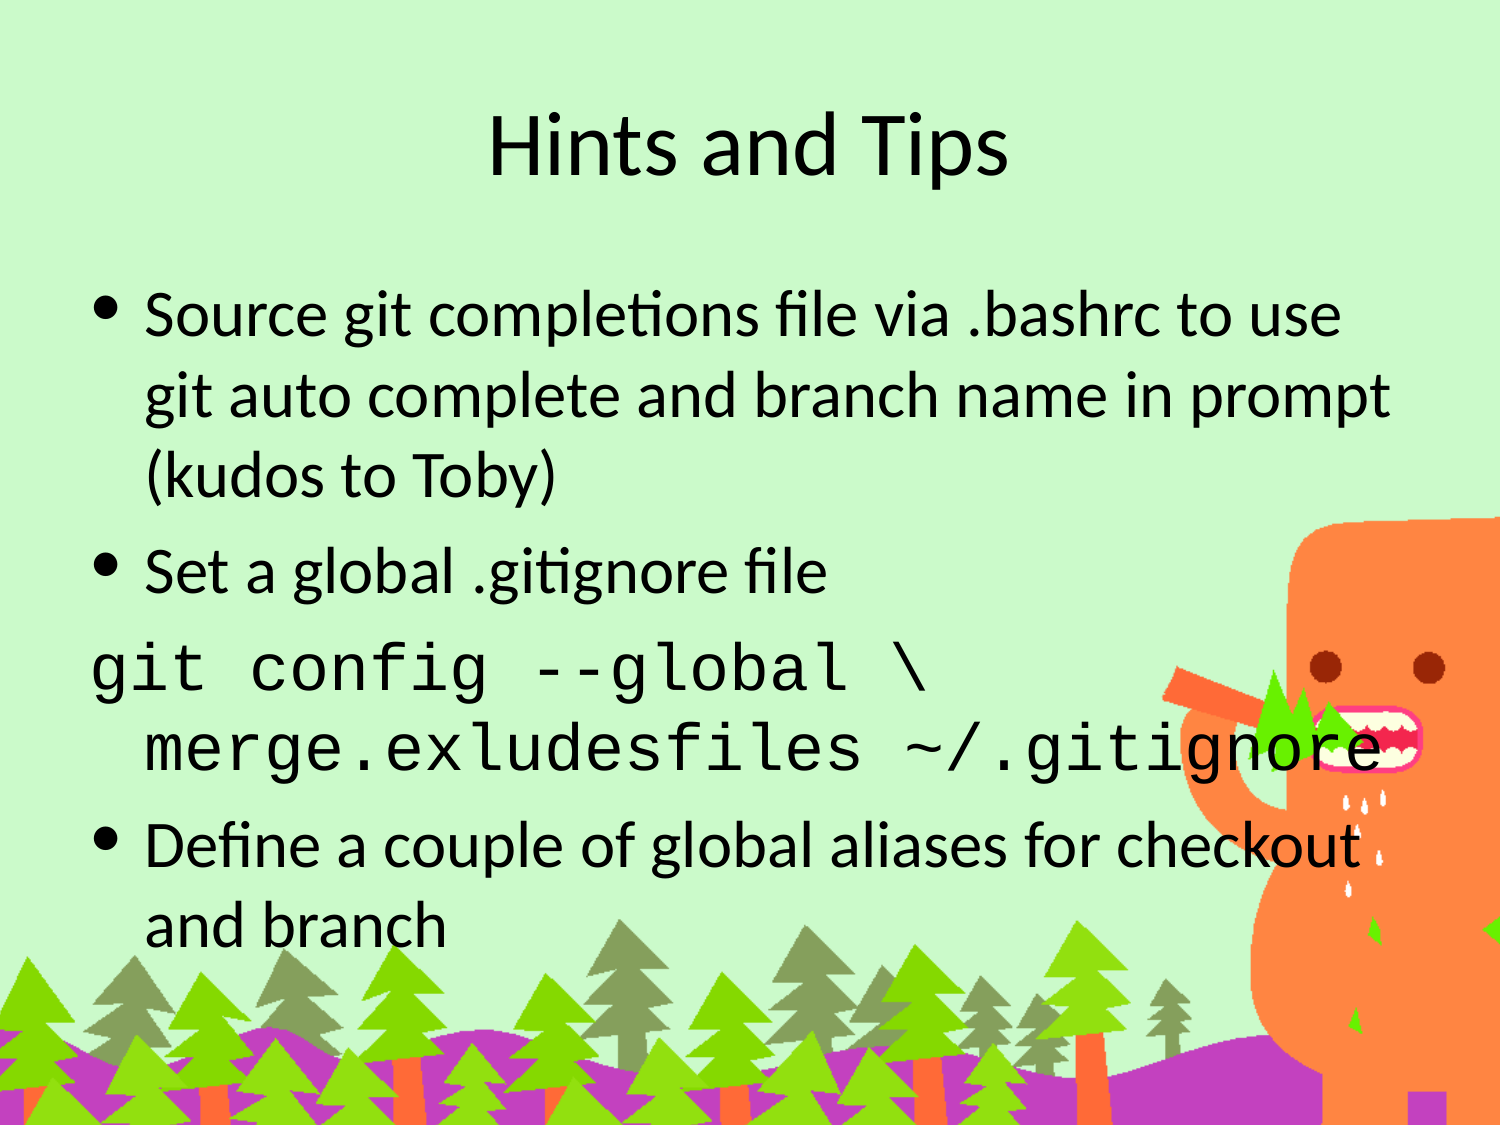

# Hints and Tips
Source git completions file via .bashrc to use git auto complete and branch name in prompt (kudos to Toby)
Set a global .gitignore file
git config --global \ merge.exludesfiles ~/.gitignore
Define a couple of global aliases for checkout and branch